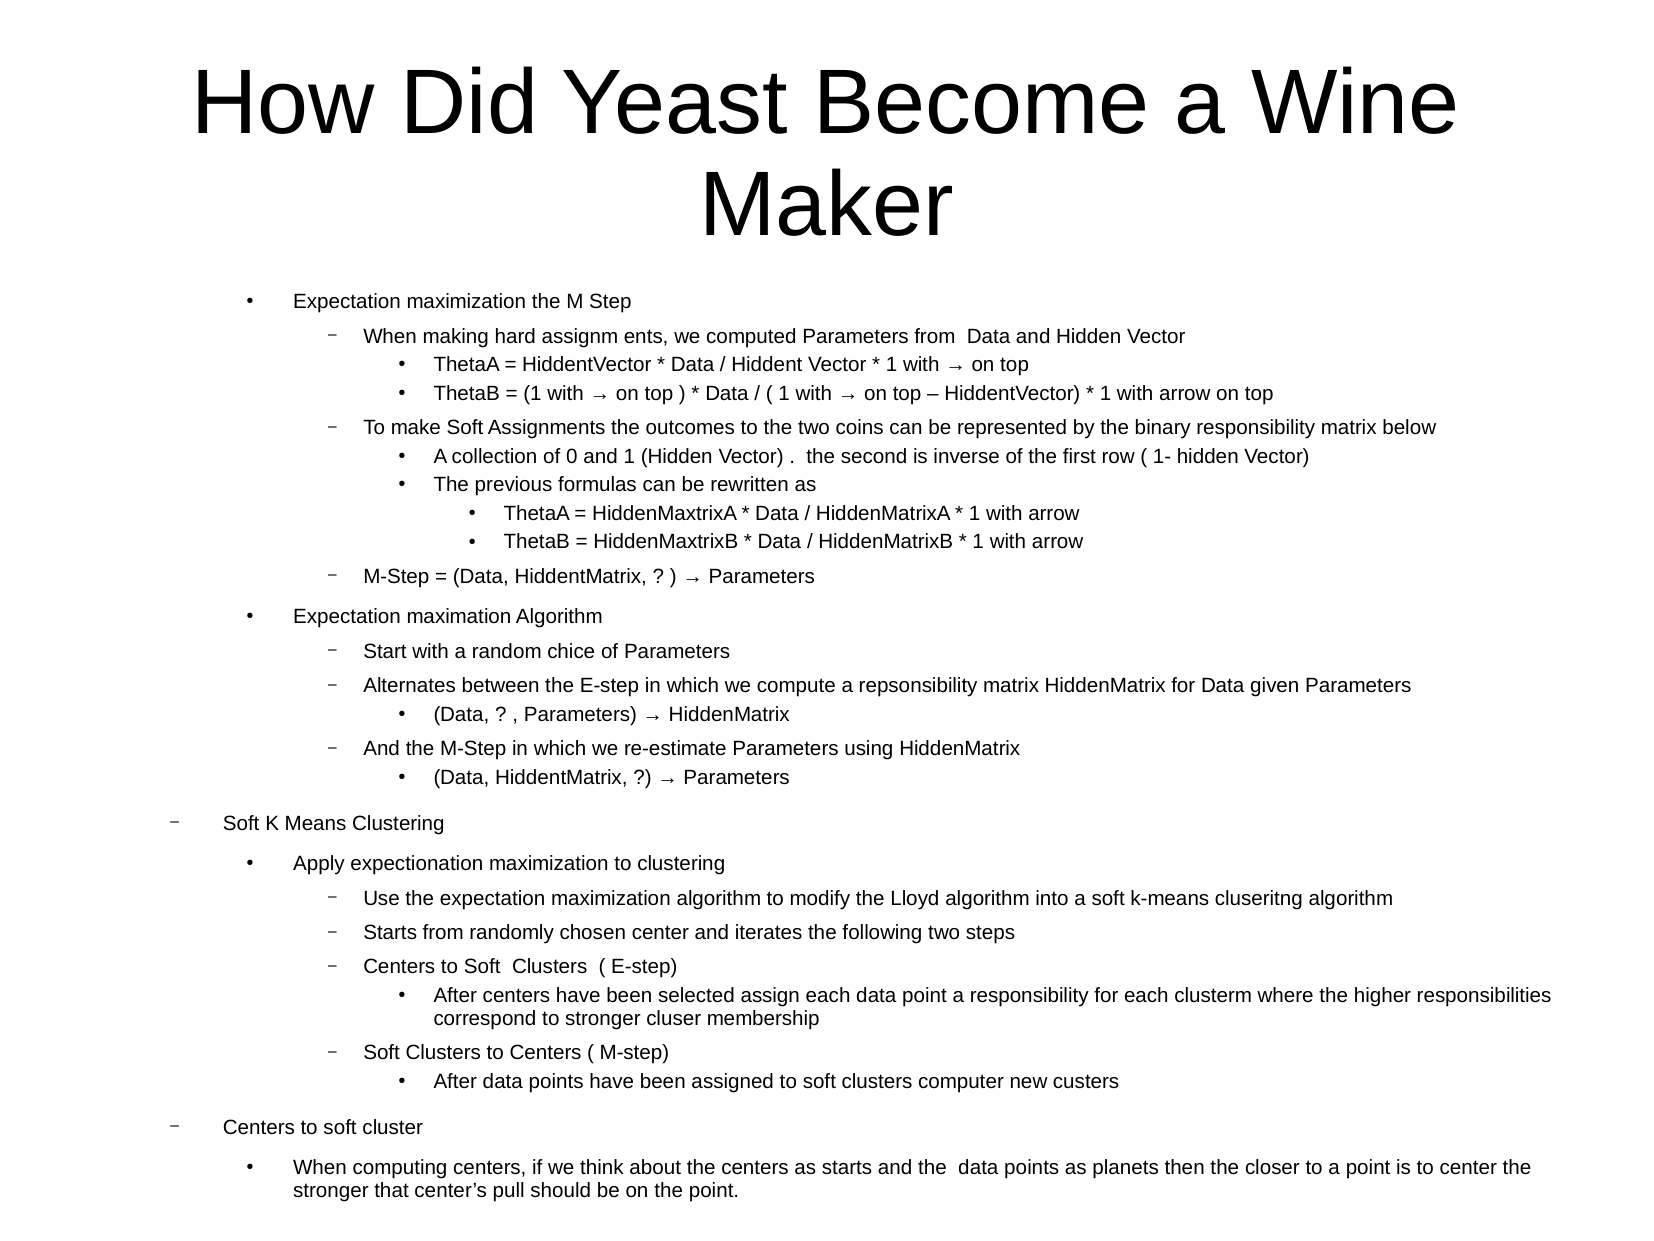

# How Did Yeast Become a Wine Maker
Expectation maximization the M Step
When making hard assignm ents, we computed Parameters from Data and Hidden Vector
ThetaA = HiddentVector * Data / Hiddent Vector * 1 with → on top
ThetaB = (1 with → on top ) * Data / ( 1 with → on top – HiddentVector) * 1 with arrow on top
To make Soft Assignments the outcomes to the two coins can be represented by the binary responsibility matrix below
A collection of 0 and 1 (Hidden Vector) . the second is inverse of the first row ( 1- hidden Vector)
The previous formulas can be rewritten as
ThetaA = HiddenMaxtrixA * Data / HiddenMatrixA * 1 with arrow
ThetaB = HiddenMaxtrixB * Data / HiddenMatrixB * 1 with arrow
M-Step = (Data, HiddentMatrix, ? ) → Parameters
Expectation maximation Algorithm
Start with a random chice of Parameters
Alternates between the E-step in which we compute a repsonsibility matrix HiddenMatrix for Data given Parameters
(Data, ? , Parameters) → HiddenMatrix
And the M-Step in which we re-estimate Parameters using HiddenMatrix
(Data, HiddentMatrix, ?) → Parameters
Soft K Means Clustering
Apply expectionation maximization to clustering
Use the expectation maximization algorithm to modify the Lloyd algorithm into a soft k-means cluseritng algorithm
Starts from randomly chosen center and iterates the following two steps
Centers to Soft Clusters ( E-step)
After centers have been selected assign each data point a responsibility for each clusterm where the higher responsibilities correspond to stronger cluser membership
Soft Clusters to Centers ( M-step)
After data points have been assigned to soft clusters computer new custers
Centers to soft cluster
When computing centers, if we think about the centers as starts and the data points as planets then the closer to a point is to center the stronger that center’s pull should be on the point.